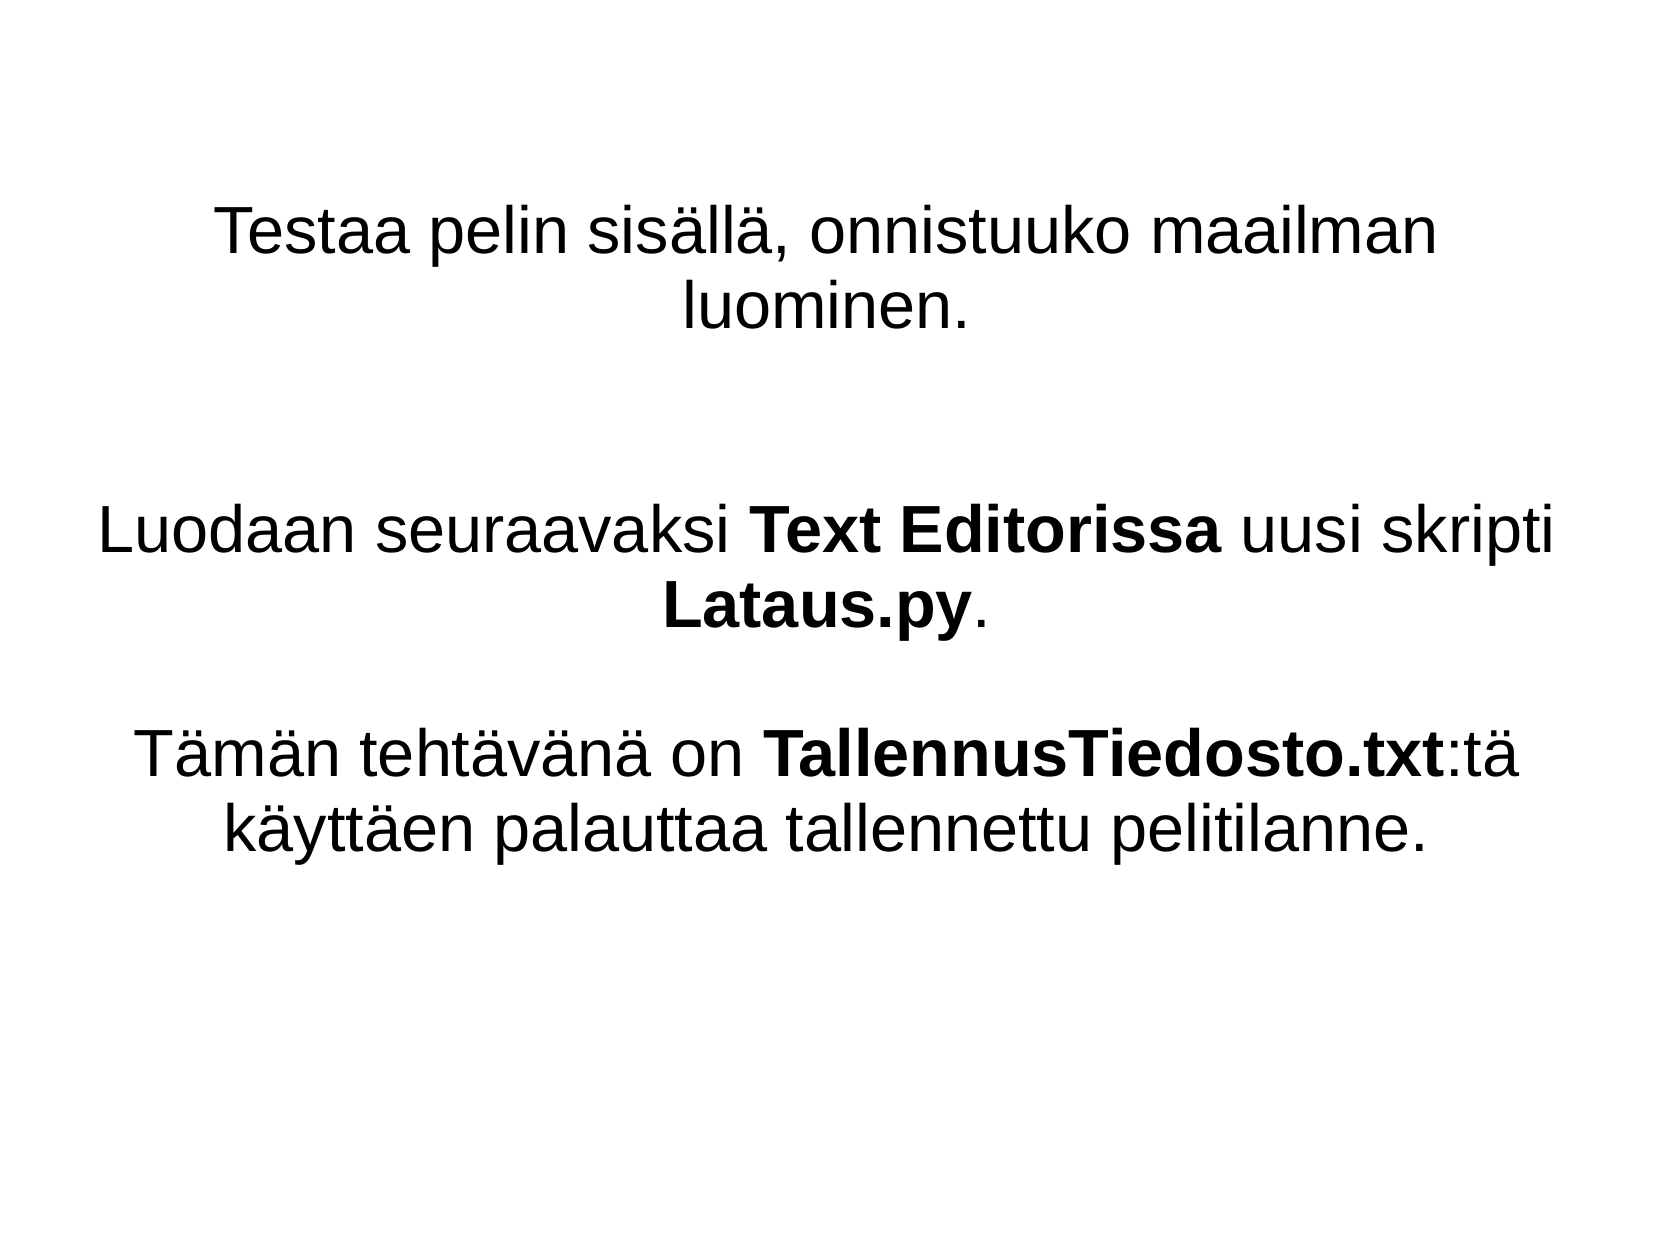

# Testaa pelin sisällä, onnistuuko maailman luominen.
Luodaan seuraavaksi Text Editorissa uusi skripti Lataus.py.
Tämän tehtävänä on TallennusTiedosto.txt:tä käyttäen palauttaa tallennettu pelitilanne.